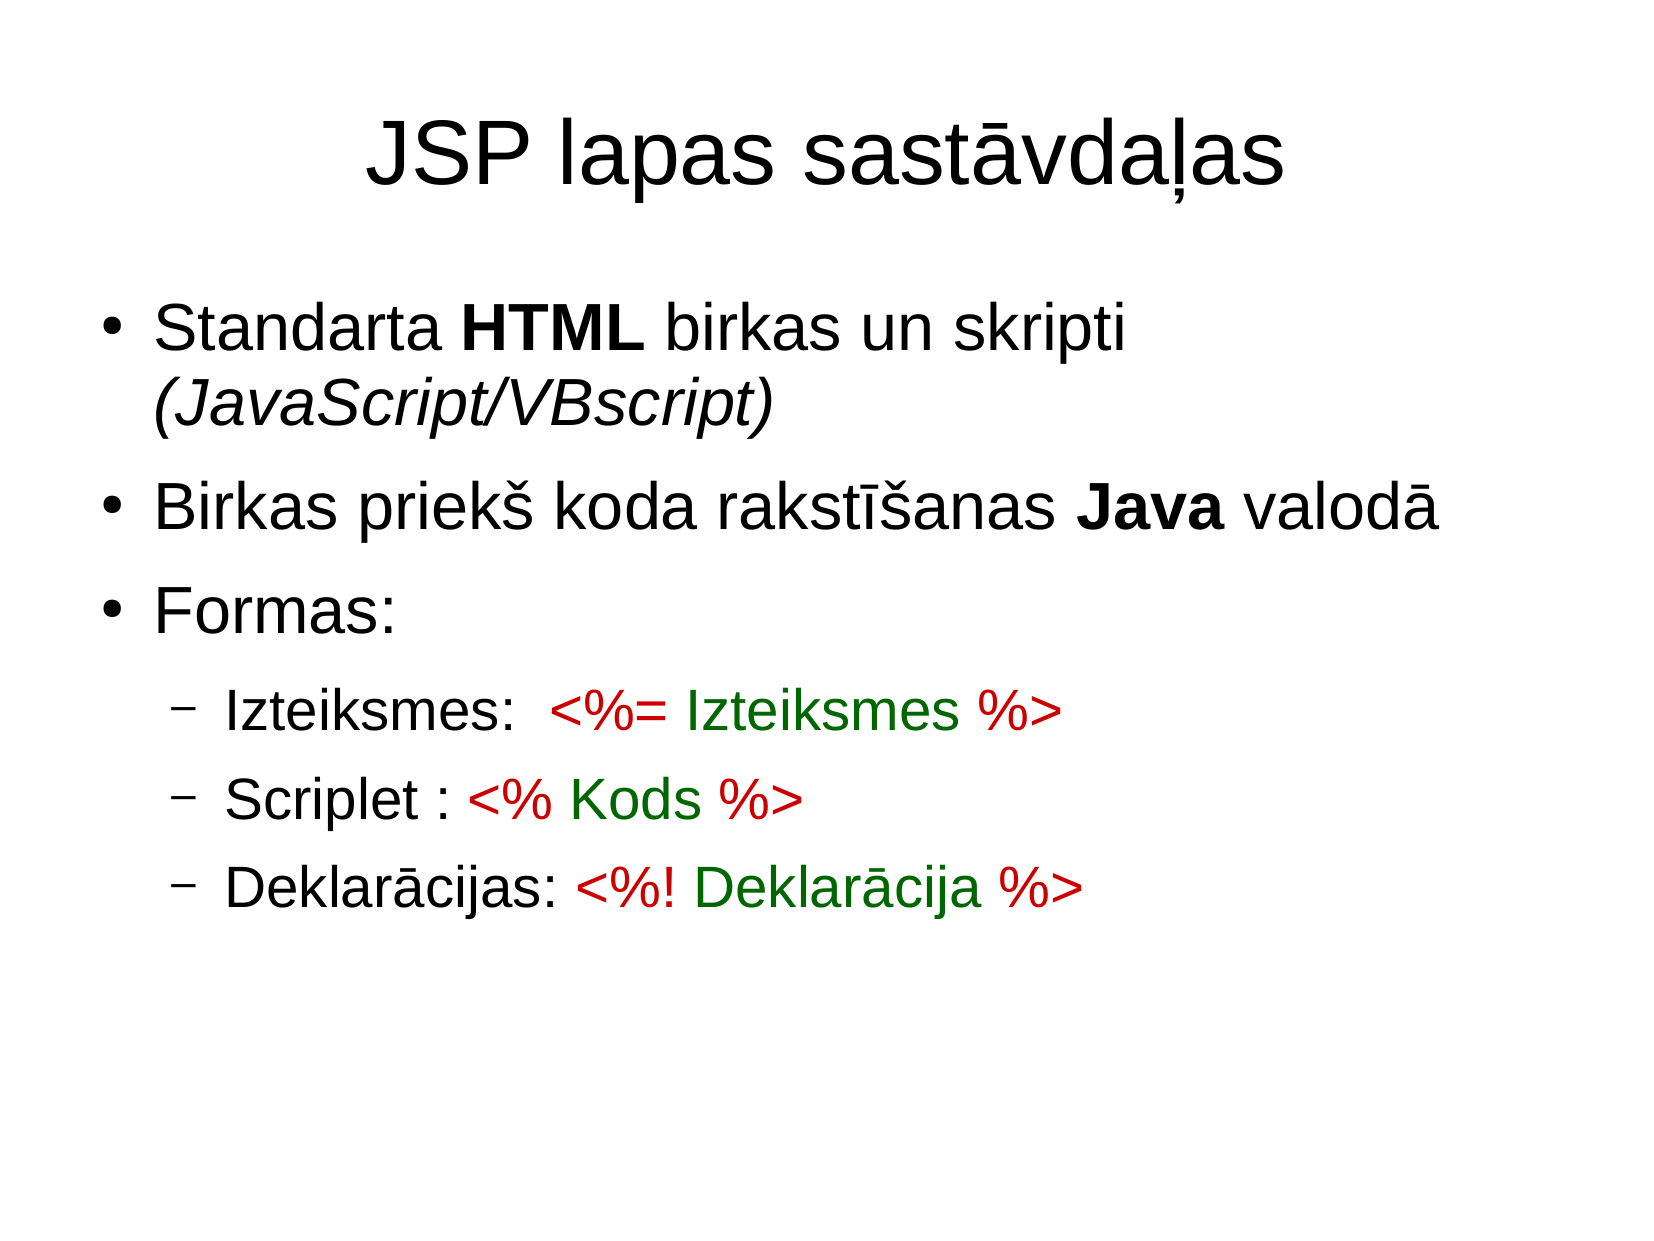

# JSP lapas sastāvdaļas
Standarta HTML birkas un skripti (JavaScript/VBscript)
Birkas priekš koda rakstīšanas Java valodā
Formas:
Izteiksmes: <%= Izteiksmes %>
Scriplet : <% Kods %>
Deklarācijas: <%! Deklarācija %>